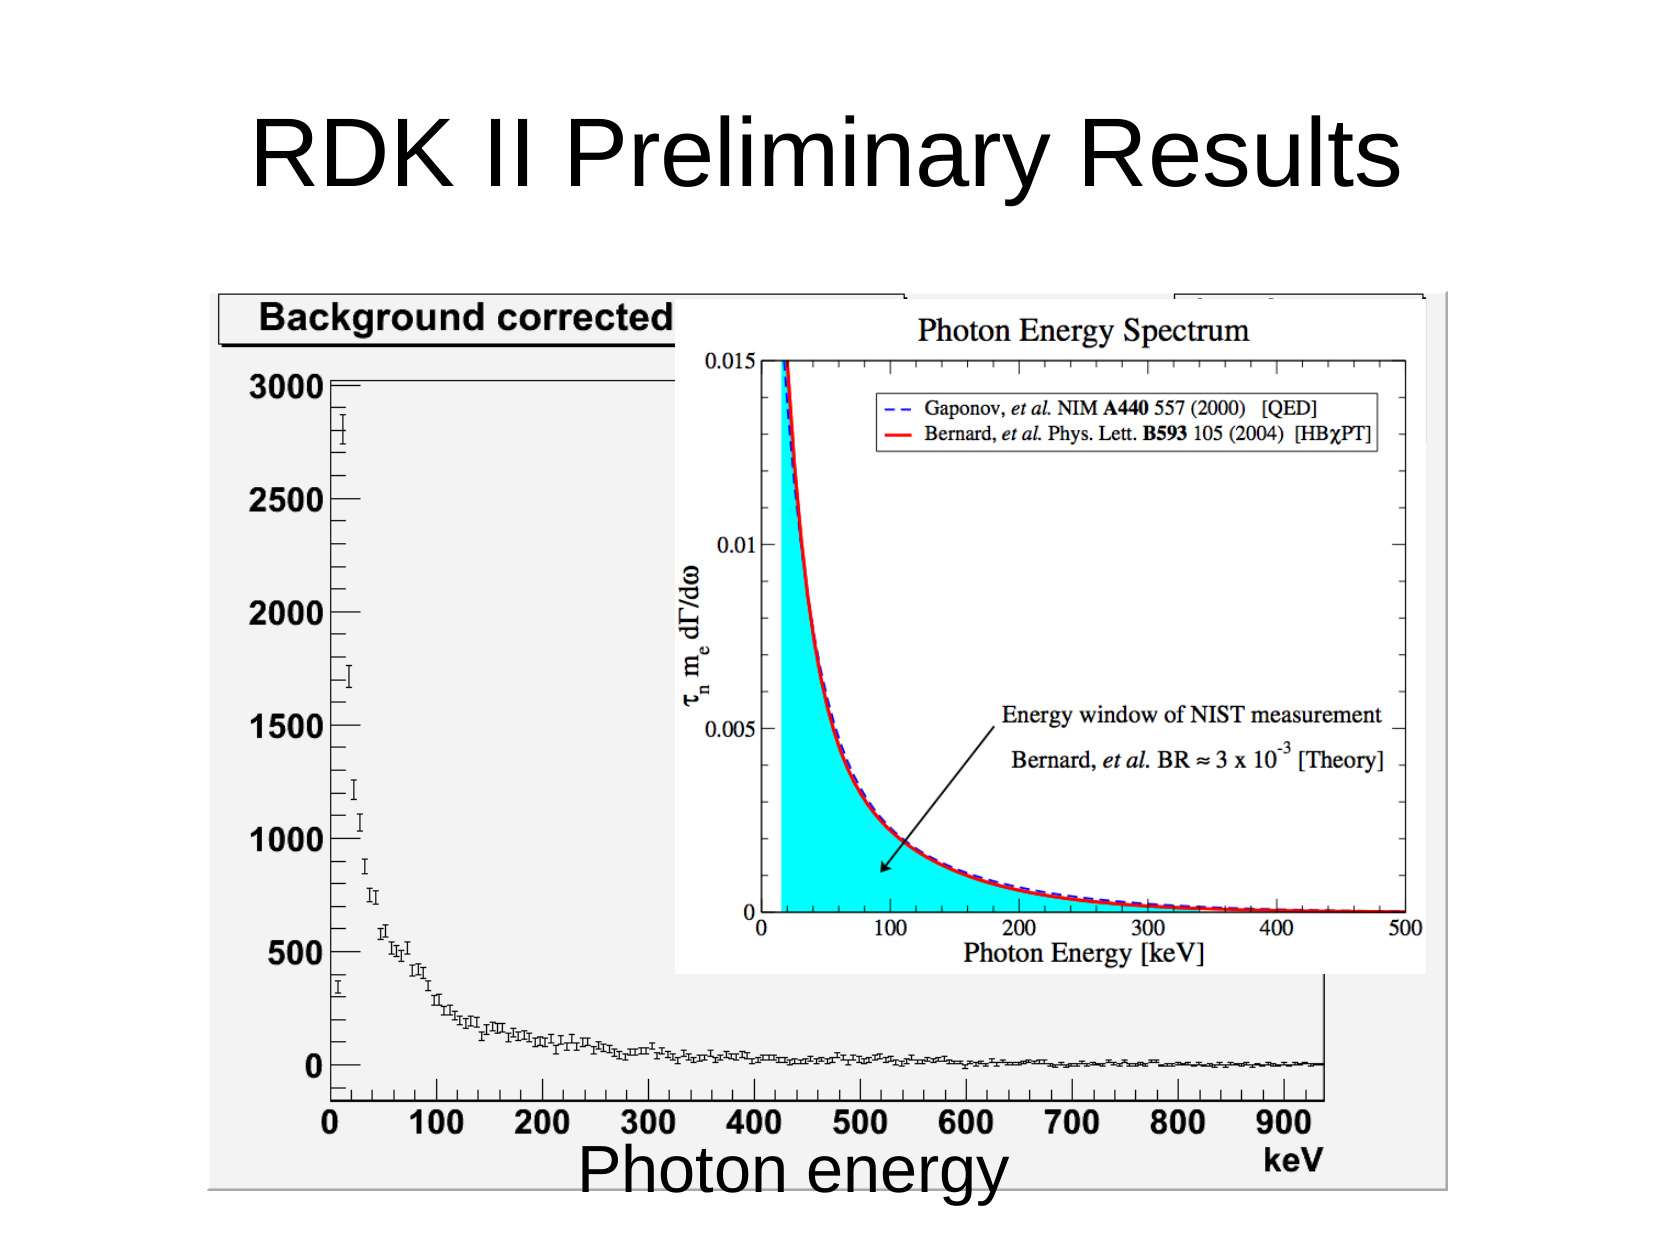

# RDK II Preliminary Results
Photon energy